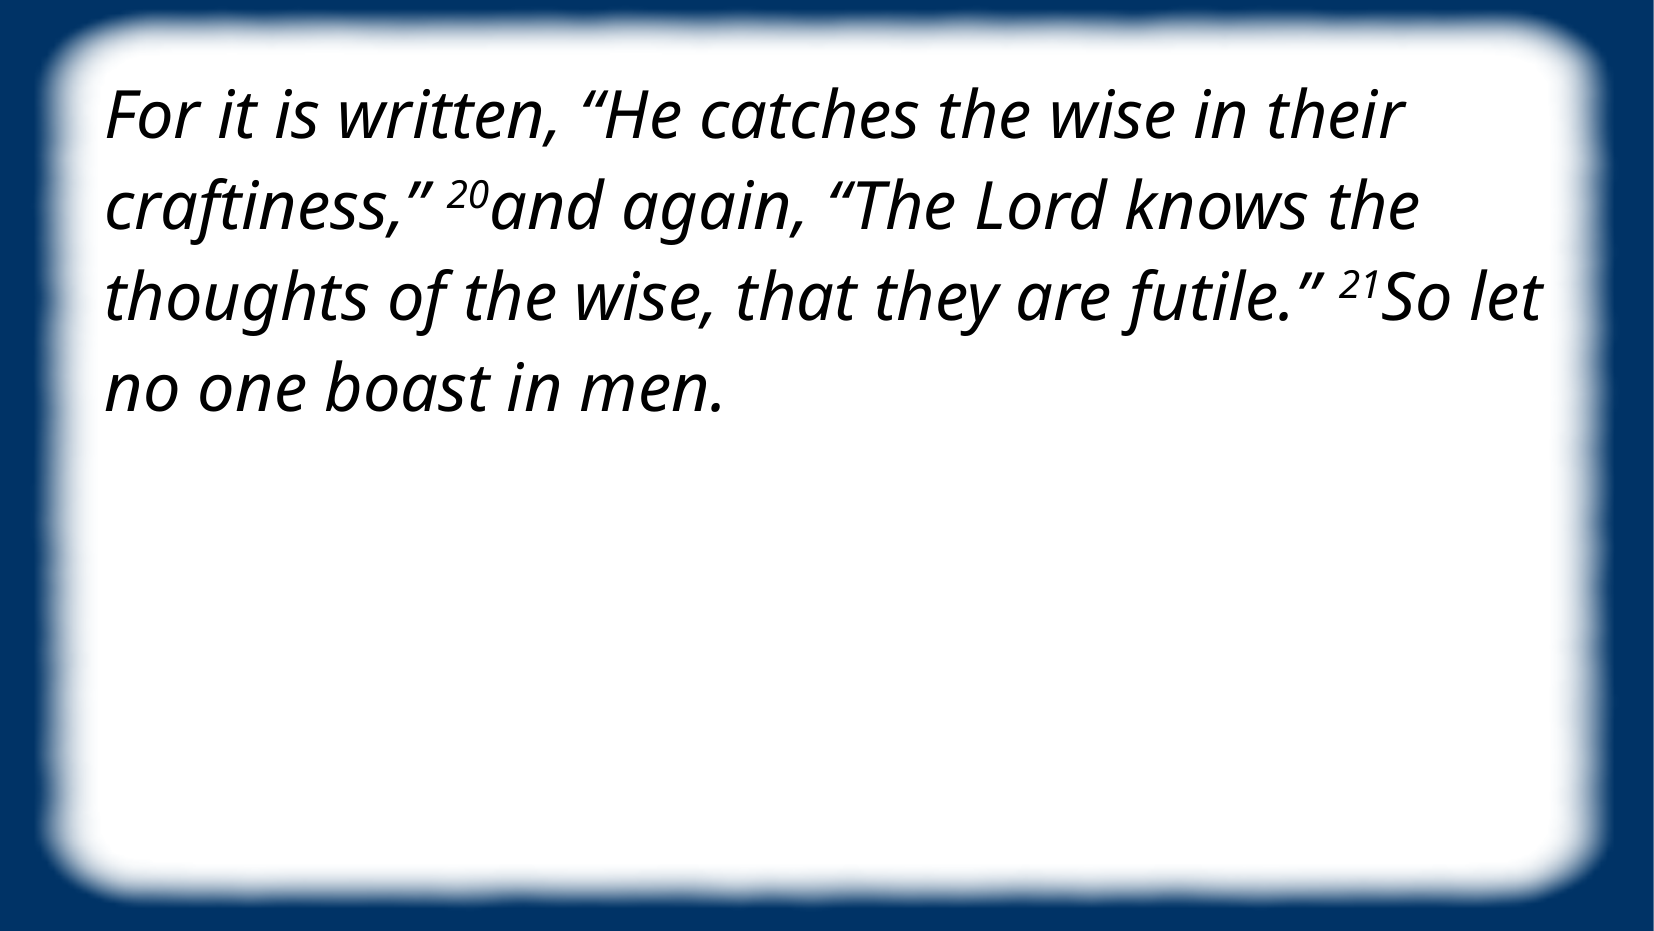

For it is written, “He catches the wise in their craftiness,” 20and again, “The Lord knows the thoughts of the wise, that they are futile.” 21So let no one boast in men.